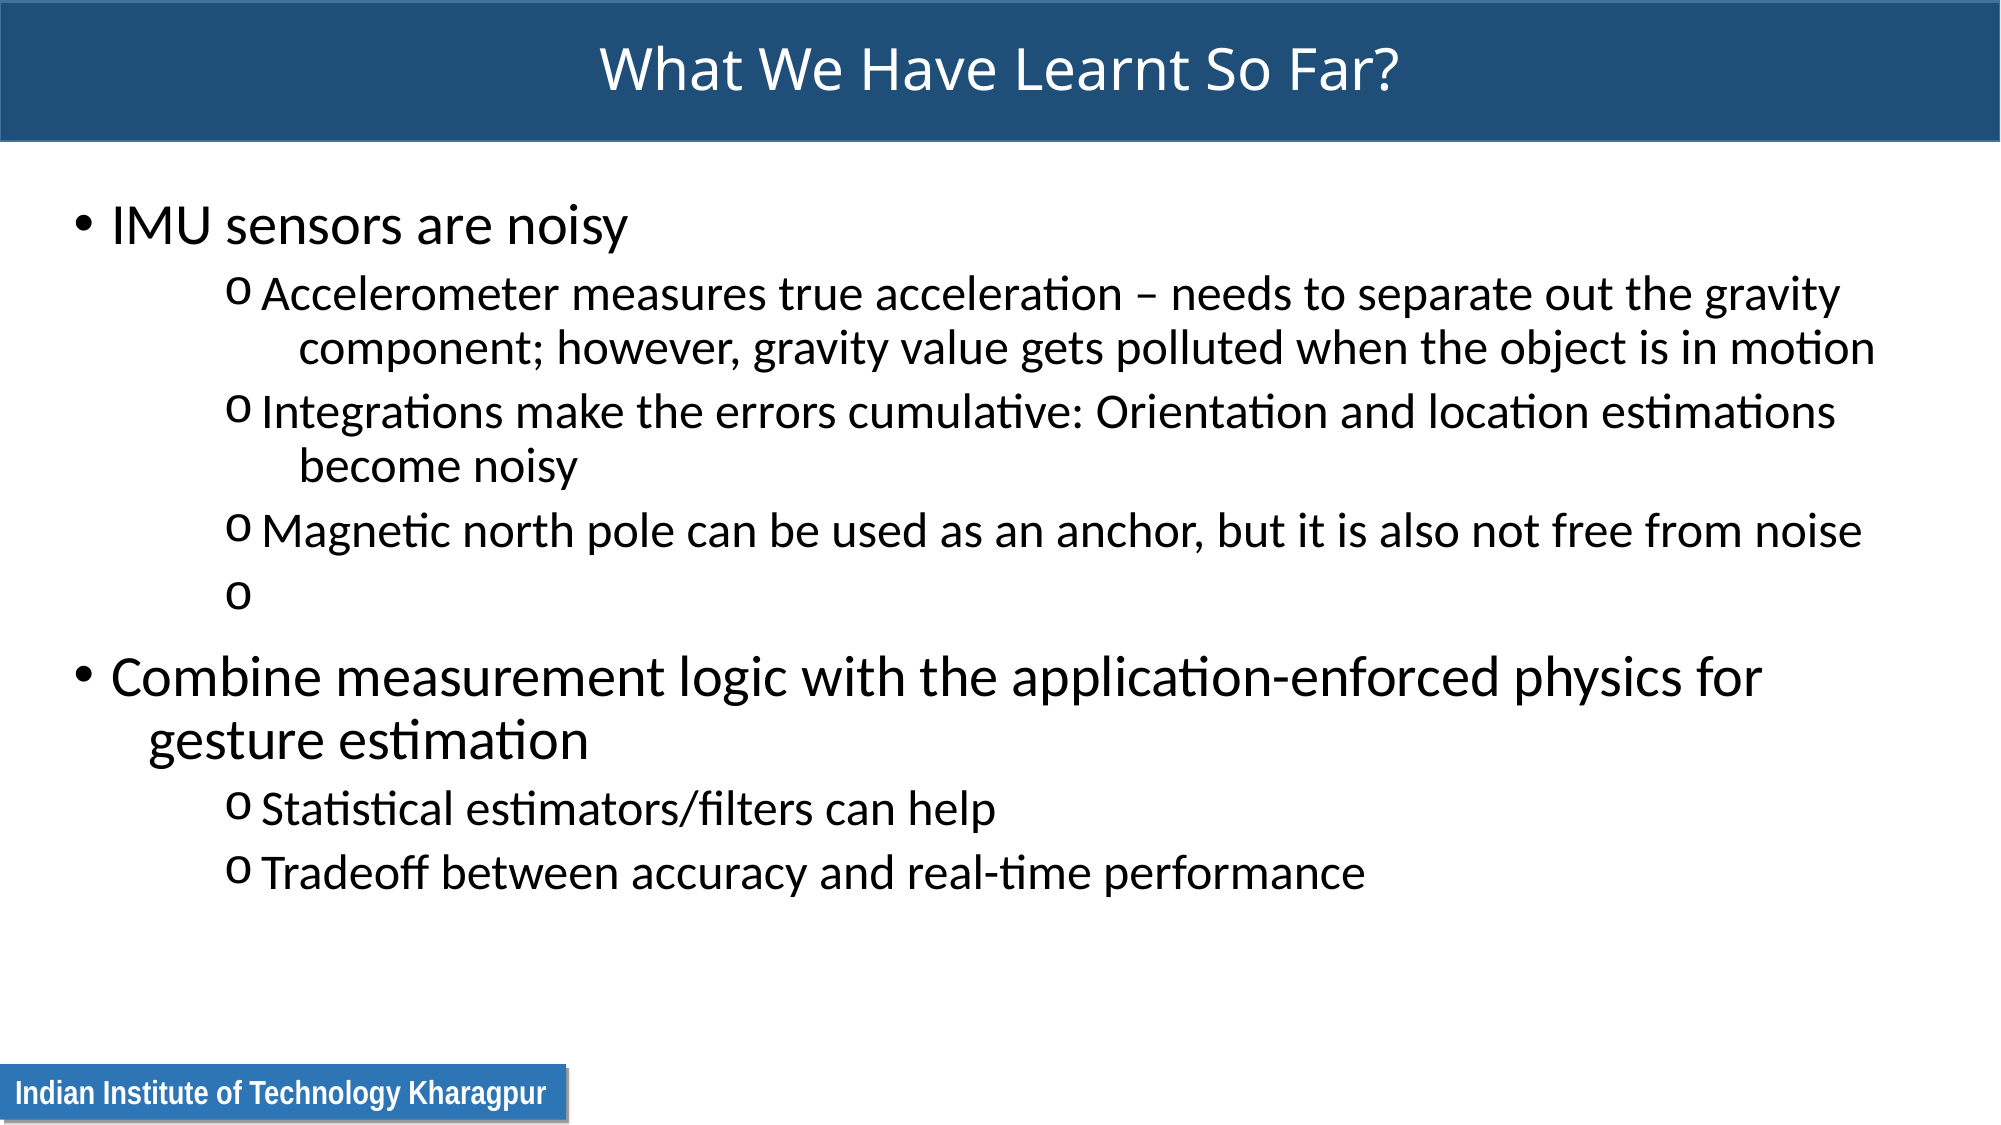

What We Have Learnt So Far?
# IMU sensors are noisy
Accelerometer measures true acceleration – needs to separate out the gravity component; however, gravity value gets polluted when the object is in motion
Integrations make the errors cumulative: Orientation and location estimations become noisy
Magnetic north pole can be used as an anchor, but it is also not free from noise
Combine measurement logic with the application-enforced physics for gesture estimation
Statistical estimators/filters can help
Tradeoff between accuracy and real-time performance